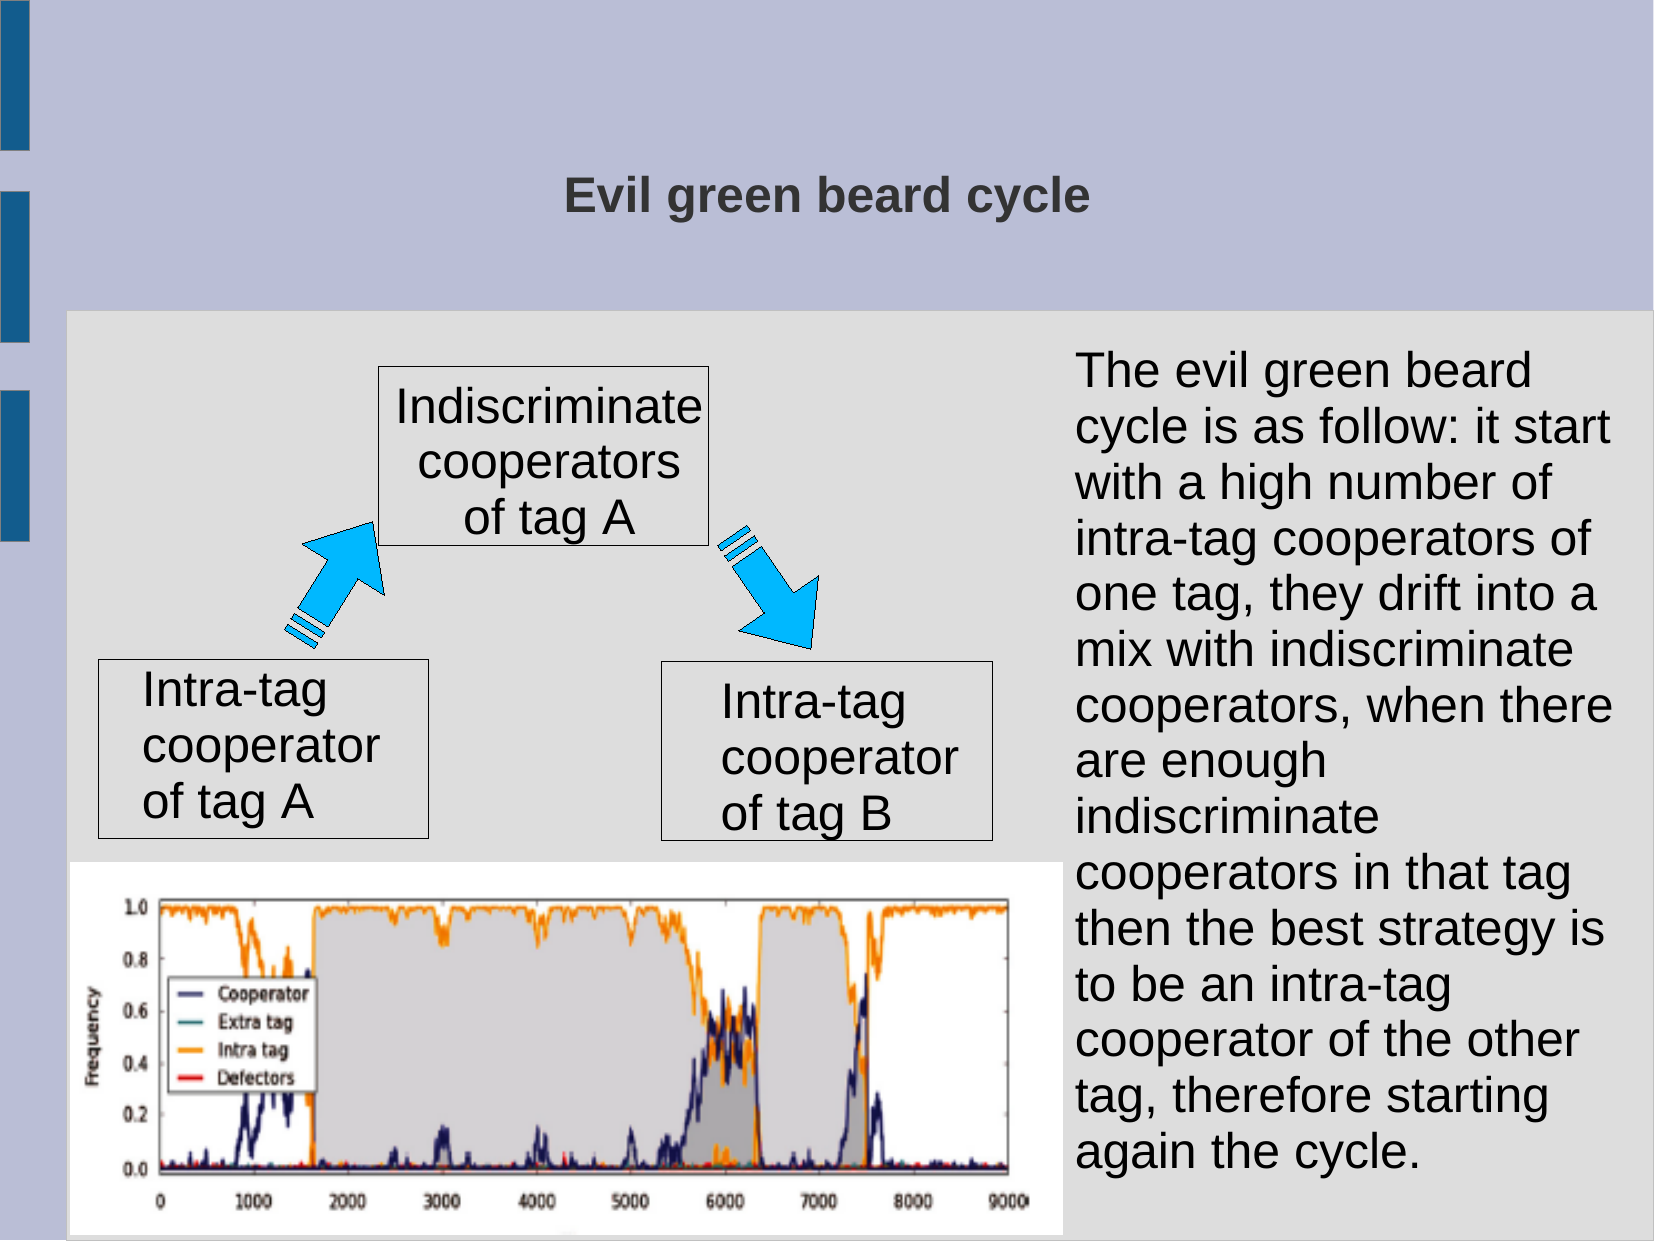

# Evil green beard cycle
The evil green beard cycle is as follow: it start with a high number of intra-tag cooperators of one tag, they drift into a mix with indiscriminate cooperators, when there are enough indiscriminate cooperators in that tag then the best strategy is to be an intra-tag cooperator of the other tag, therefore starting again the cycle.
Indiscriminate cooperators of tag A
Intra-tag
cooperator of tag A
Intra-tag
cooperator of tag B